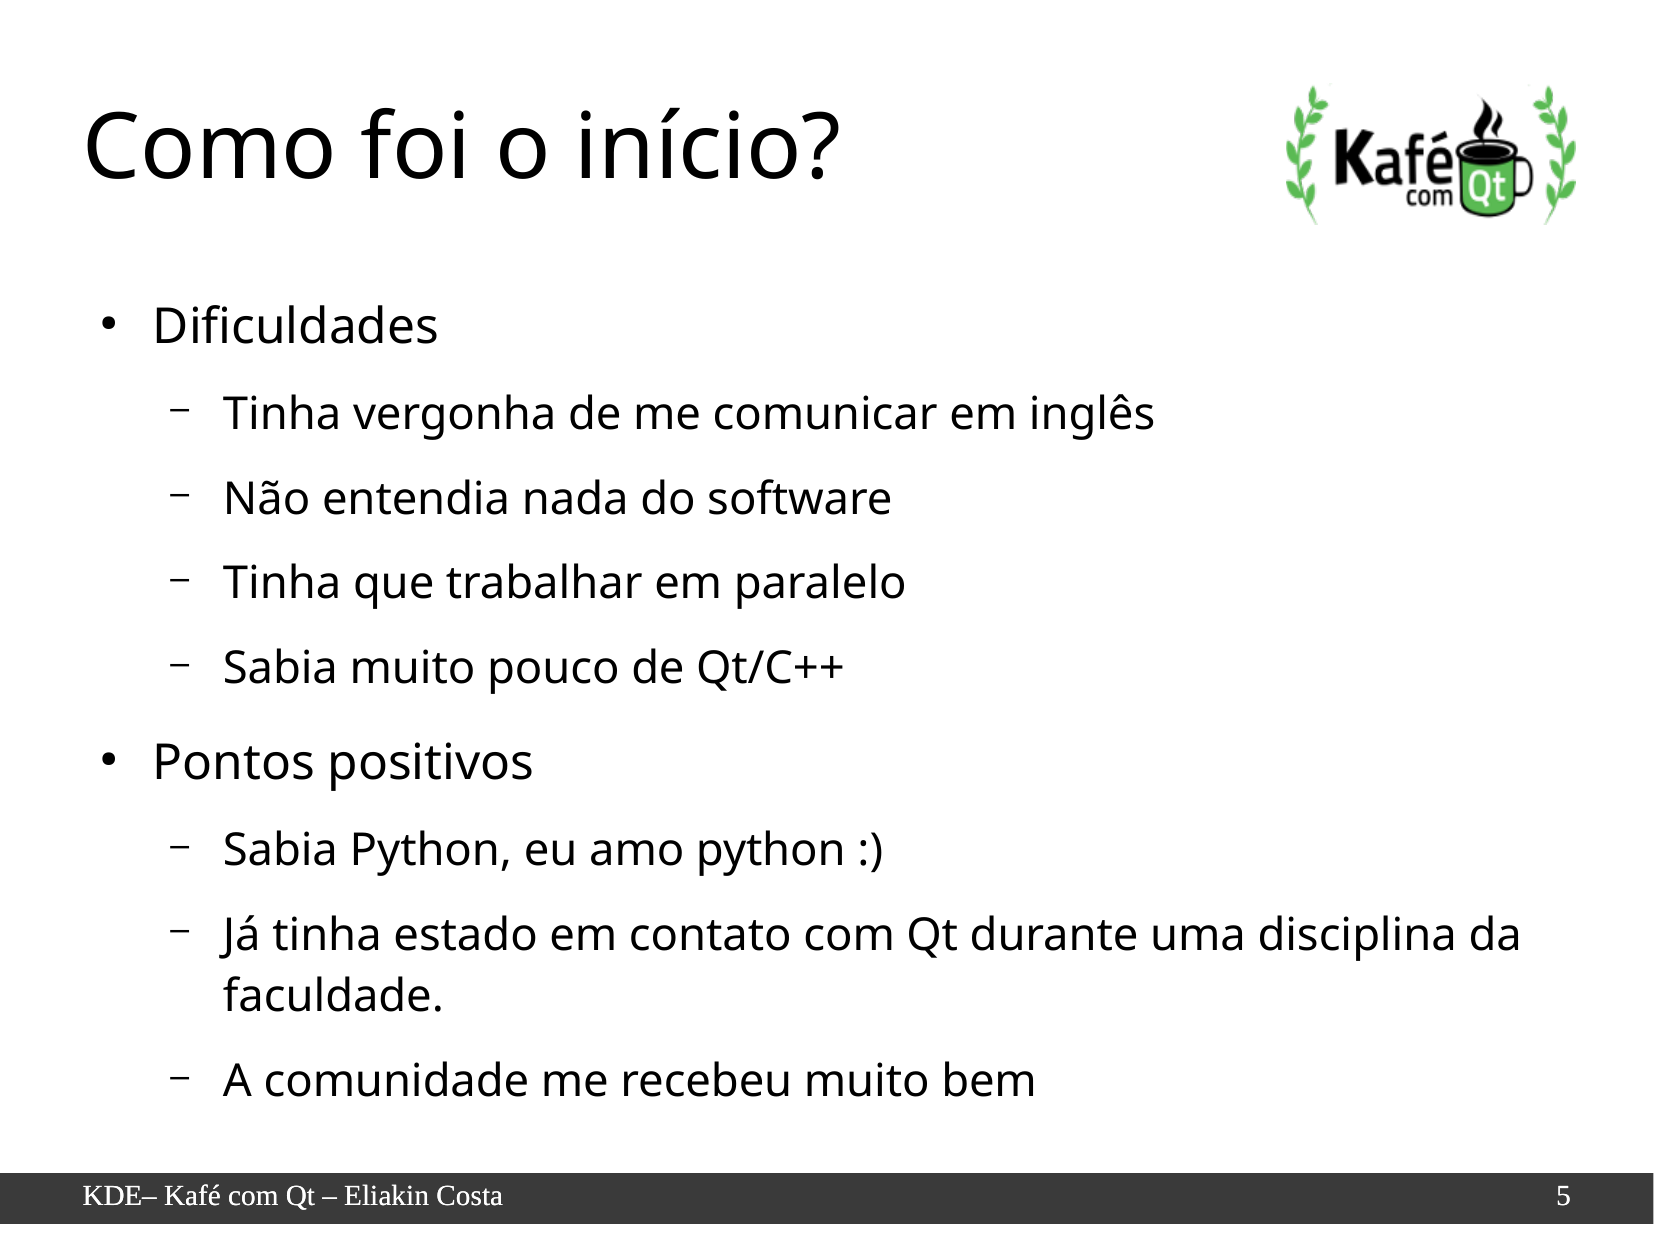

# Como foi o início?
Dificuldades
Tinha vergonha de me comunicar em inglês
Não entendia nada do software
Tinha que trabalhar em paralelo
Sabia muito pouco de Qt/C++
Pontos positivos
Sabia Python, eu amo python :)
Já tinha estado em contato com Qt durante uma disciplina da faculdade.
A comunidade me recebeu muito bem